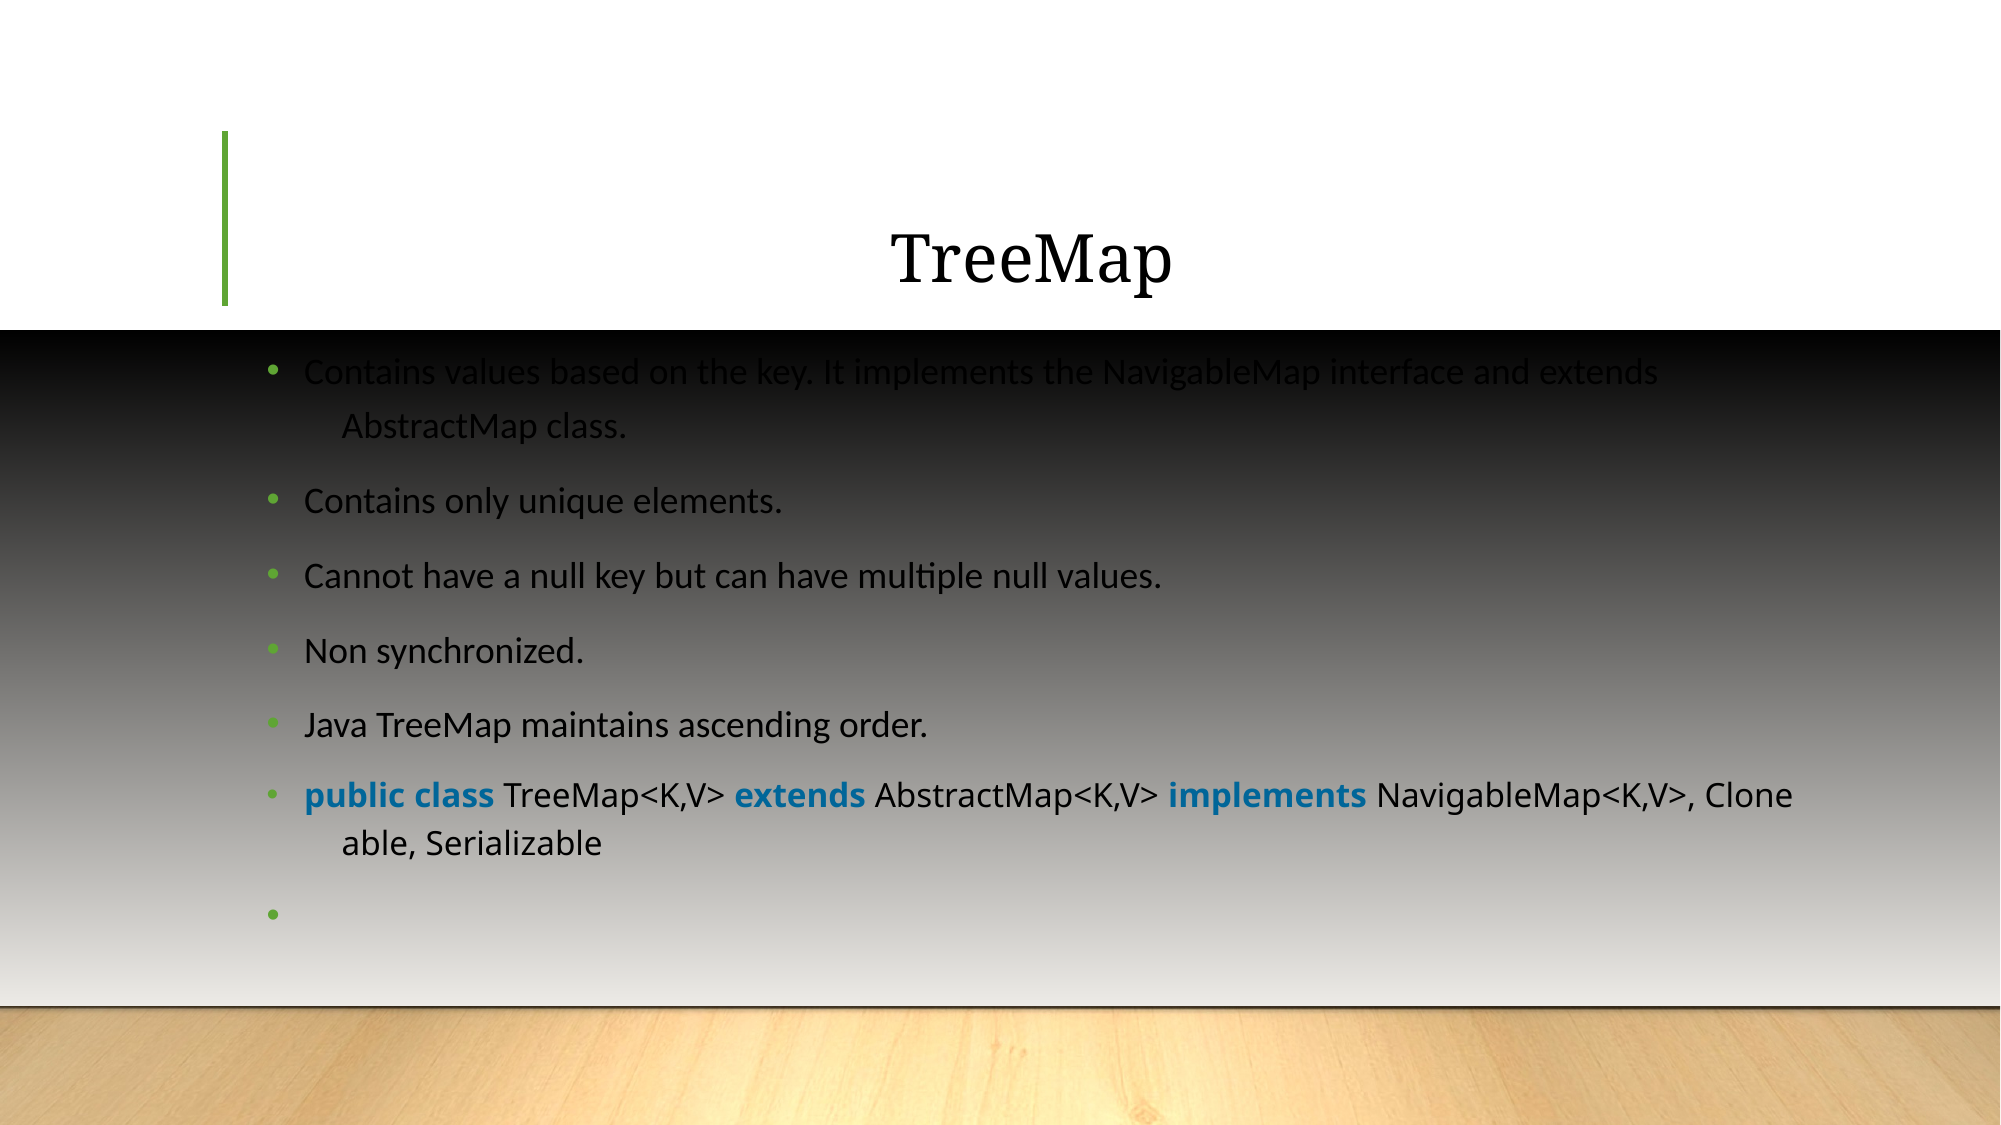

# TreeMap
Contains values based on the key. It implements the NavigableMap interface and extends AbstractMap class.
Contains only unique elements.
Cannot have a null key but can have multiple null values.
Non synchronized.
Java TreeMap maintains ascending order.
public class TreeMap<K,V> extends AbstractMap<K,V> implements NavigableMap<K,V>, Cloneable, Serializable